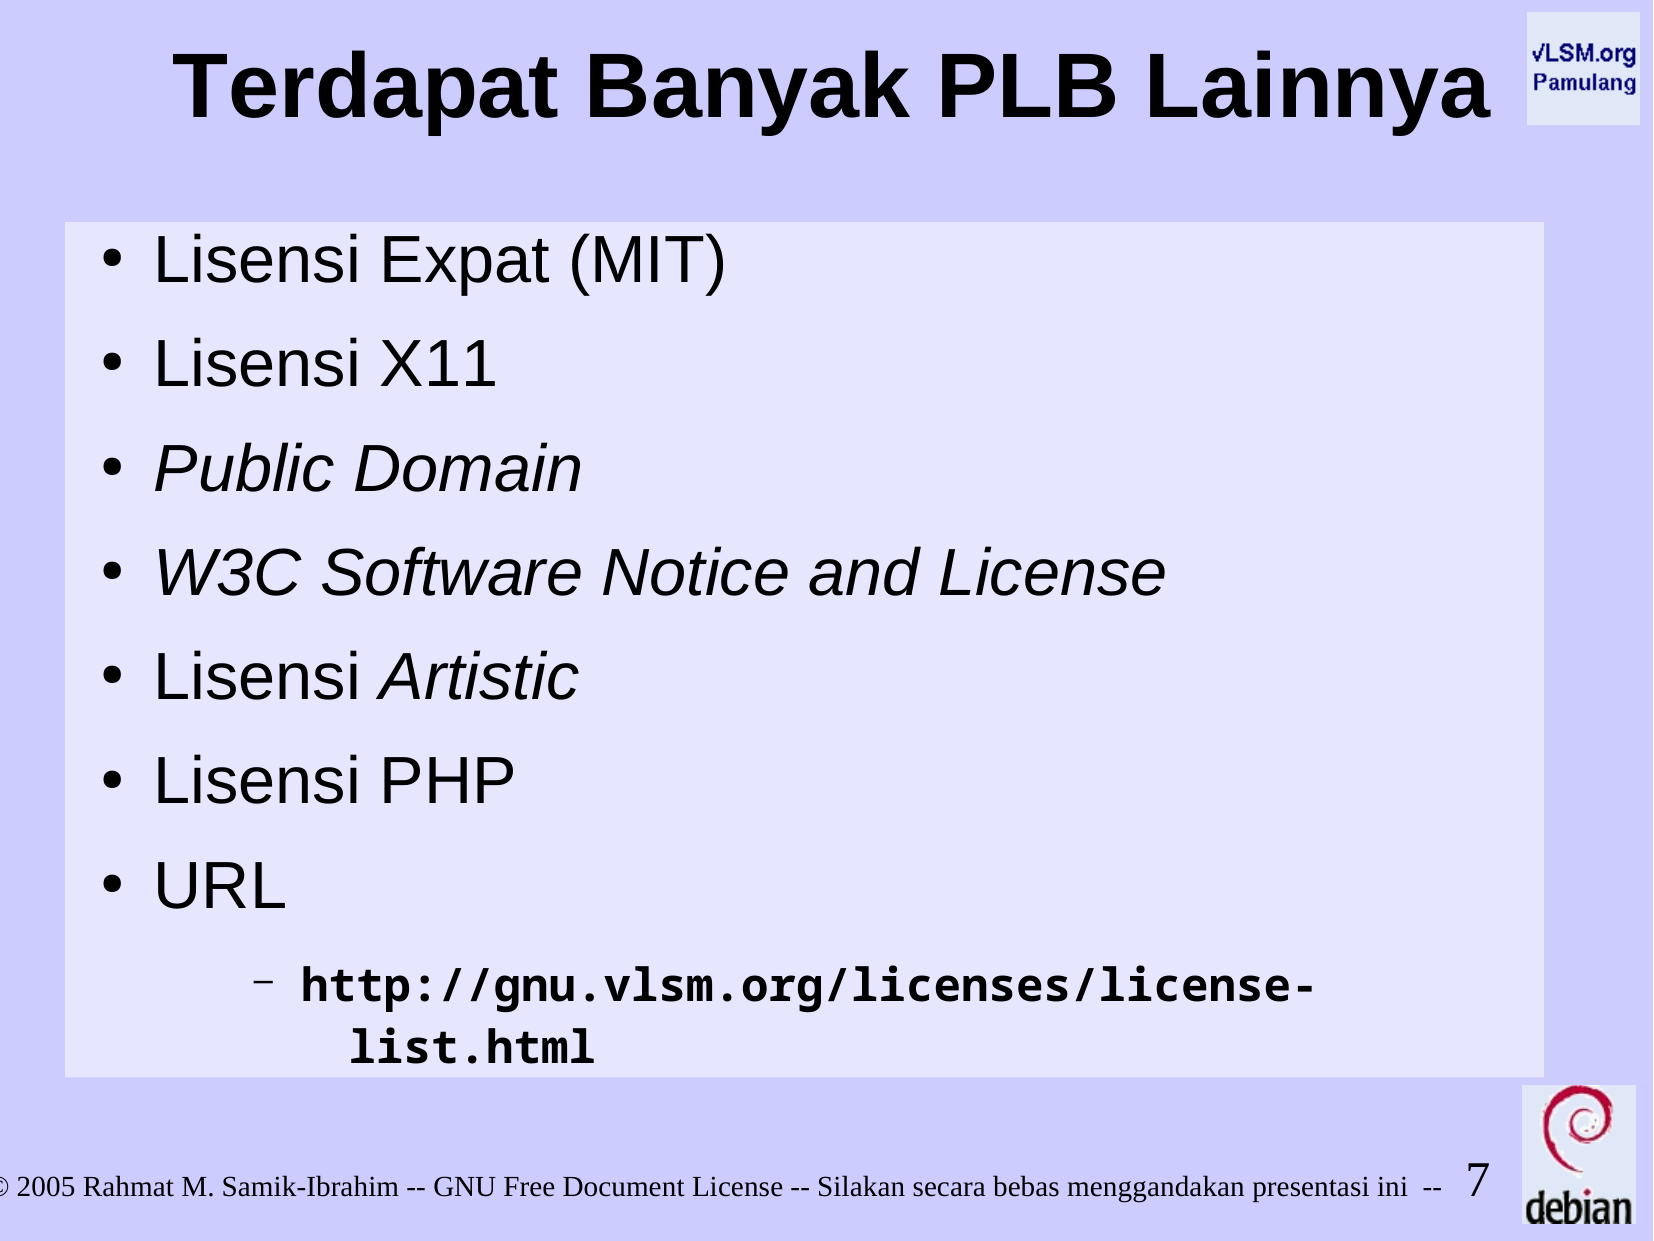

# Terdapat Banyak PLB Lainnya
Lisensi Expat (MIT)
Lisensi X11
Public Domain
W3C Software Notice and License
Lisensi Artistic
Lisensi PHP
URL
http://gnu.vlsm.org/licenses/license-list.html